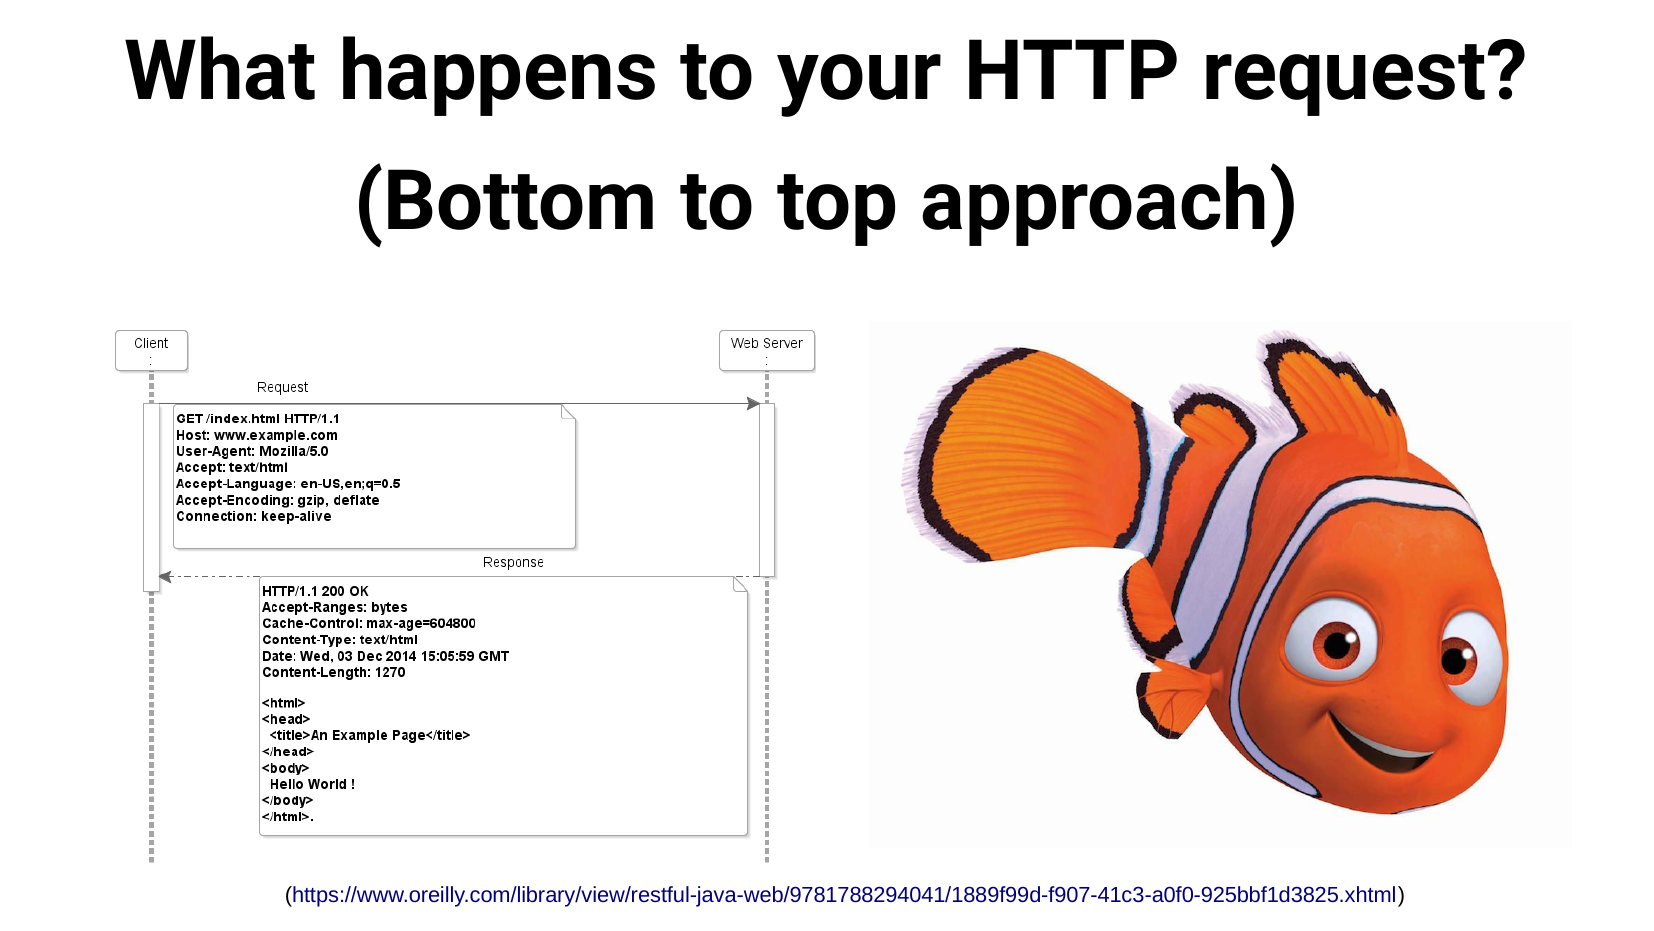

# What happens to your HTTP request? (Bottom to top approach)
(https://www.oreilly.com/library/view/restful-java-web/9781788294041/1889f99d-f907-41c3-a0f0-925bbf1d3825.xhtml)